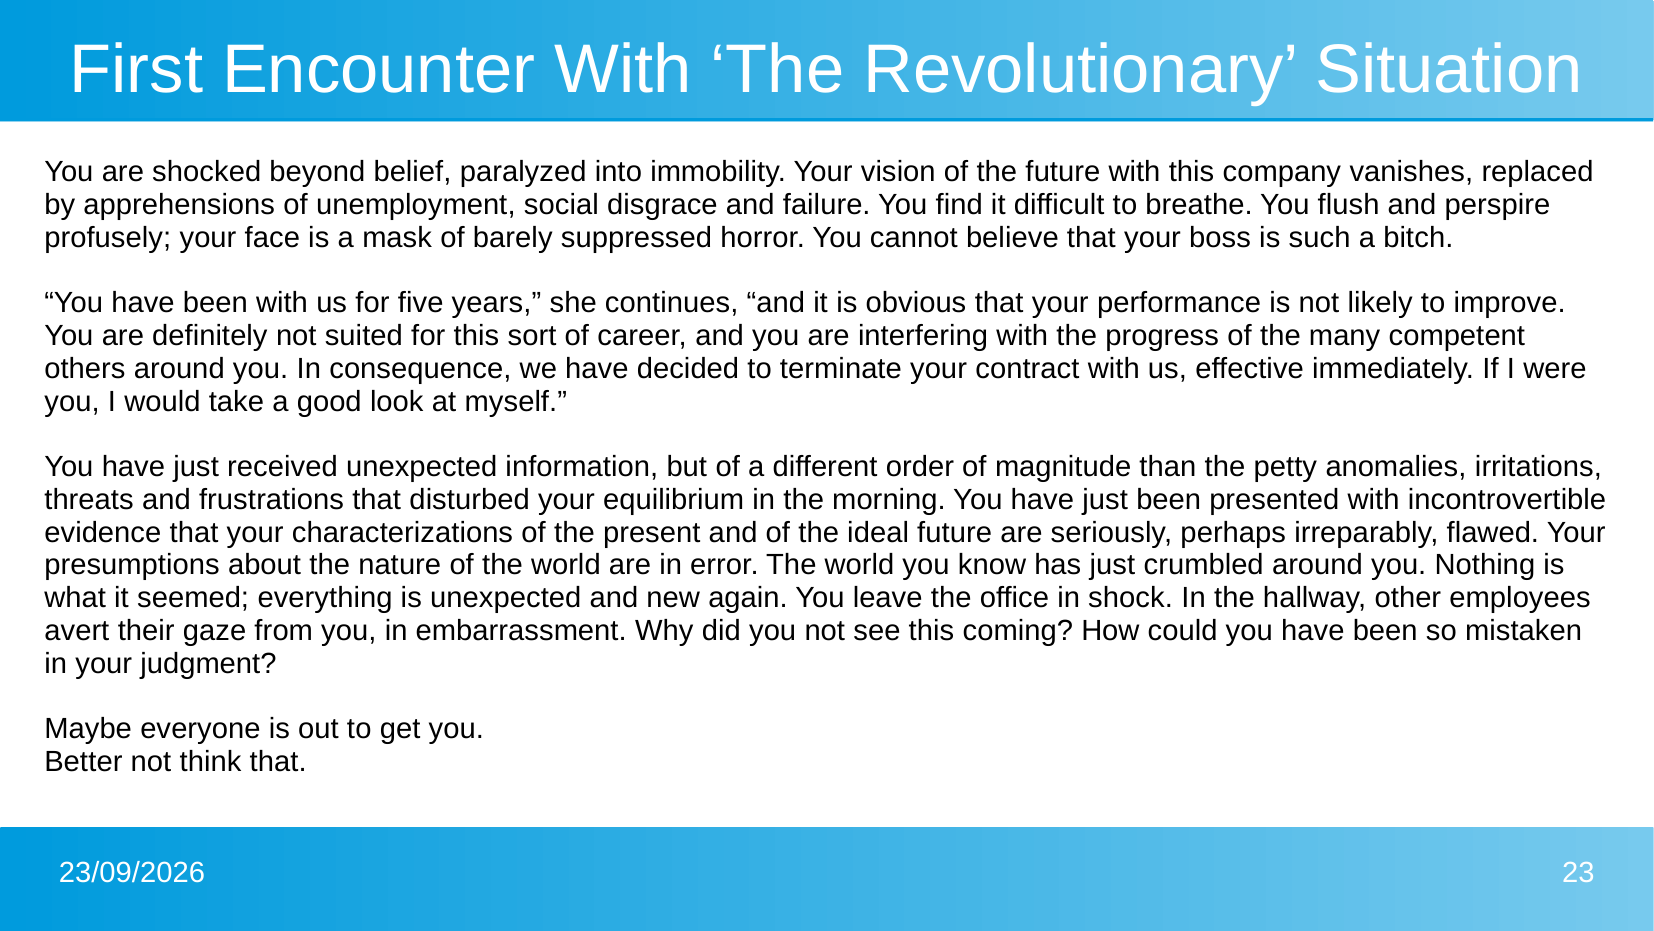

# First Encounter With ‘The Revolutionary’ Situation
You are shocked beyond belief, paralyzed into immobility. Your vision of the future with this company vanishes, replaced by apprehensions of unemployment, social disgrace and failure. You find it difficult to breathe. You flush and perspire profusely; your face is a mask of barely suppressed horror. You cannot believe that your boss is such a bitch.
“You have been with us for five years,” she continues, “and it is obvious that your performance is not likely to improve. You are definitely not suited for this sort of career, and you are interfering with the progress of the many competent others around you. In consequence, we have decided to terminate your contract with us, effective immediately. If I were you, I would take a good look at myself.”
You have just received unexpected information, but of a different order of magnitude than the petty anomalies, irritations, threats and frustrations that disturbed your equilibrium in the morning. You have just been presented with incontrovertible evidence that your characterizations of the present and of the ideal future are seriously, perhaps irreparably, flawed. Your presumptions about the nature of the world are in error. The world you know has just crumbled around you. Nothing is what it seemed; everything is unexpected and new again. You leave the office in shock. In the hallway, other employees avert their gaze from you, in embarrassment. Why did you not see this coming? How could you have been so mistaken in your judgment?
Maybe everyone is out to get you.
Better not think that.
23